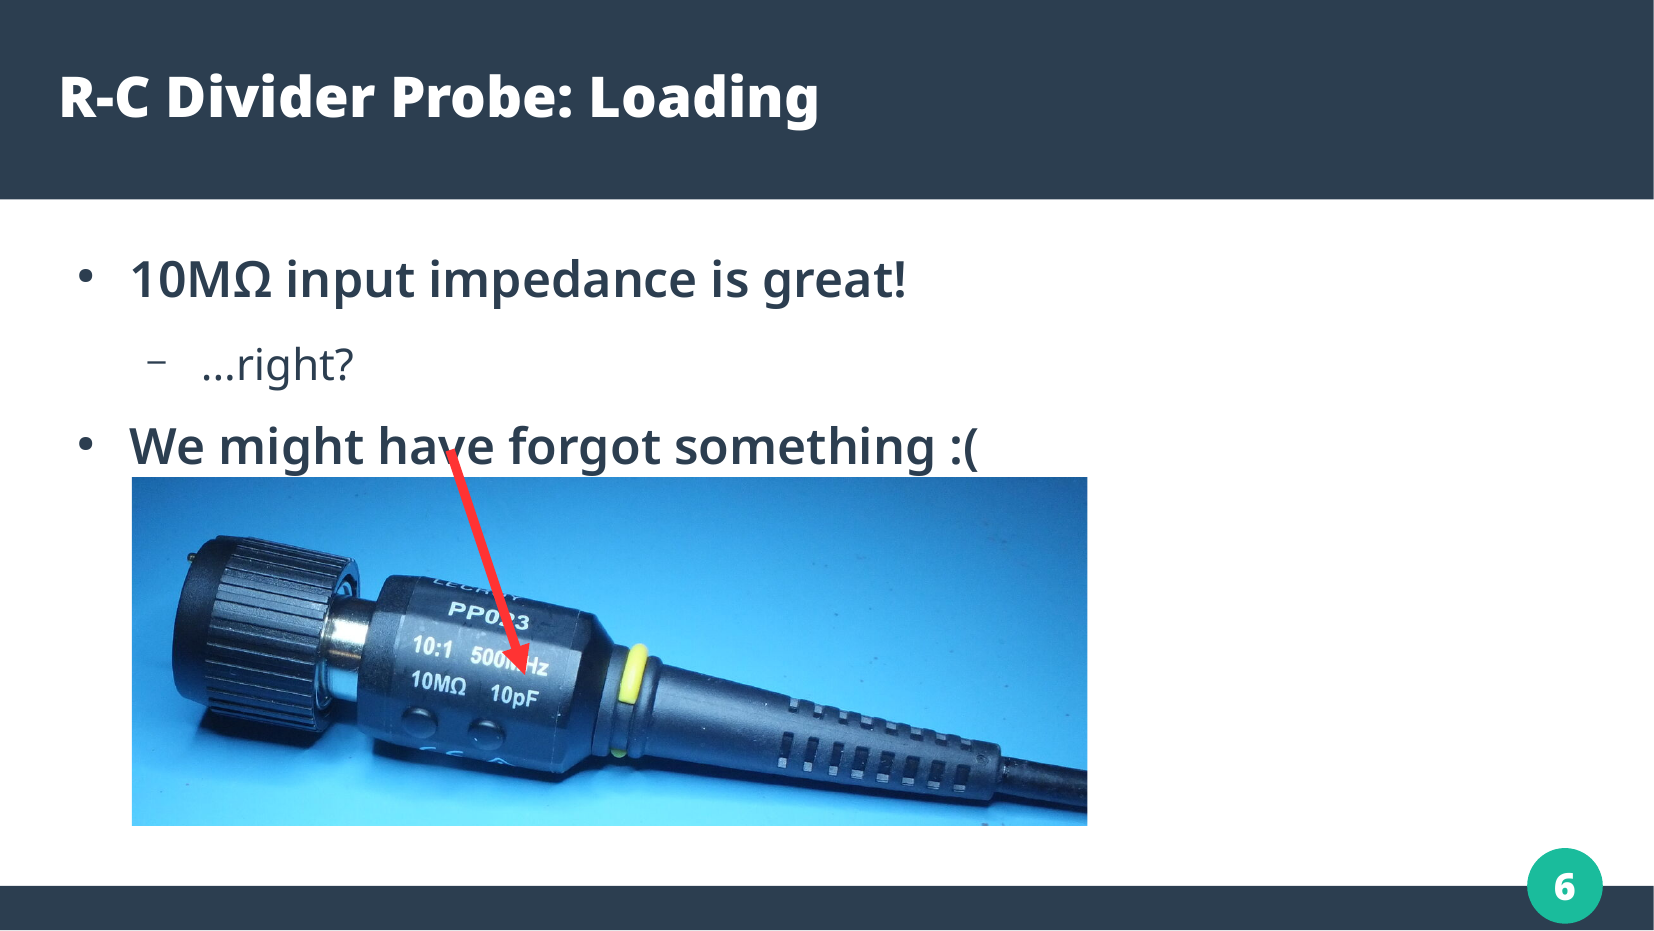

# R-C Divider Probe: Loading
10MΩ input impedance is great!
...right?
We might have forgot something :(